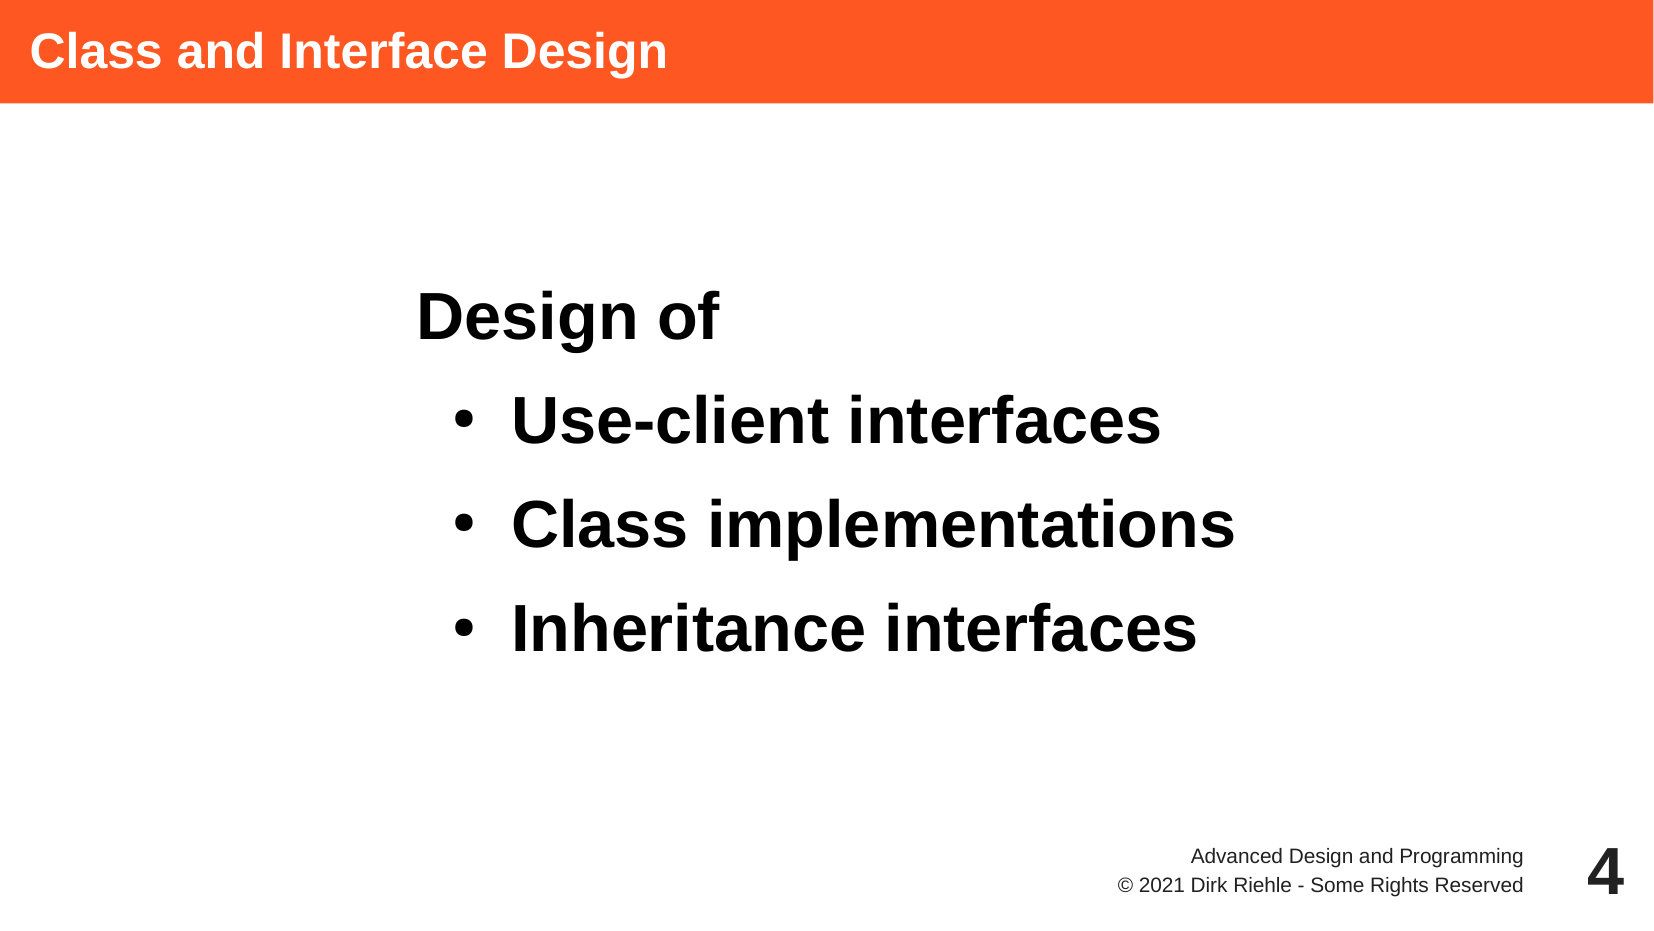

# Class and Interface Design
Design of
Use-client interfaces
Class implementations
Inheritance interfaces
Advanced Design and Programming
4
© 2021 Dirk Riehle - Some Rights Reserved